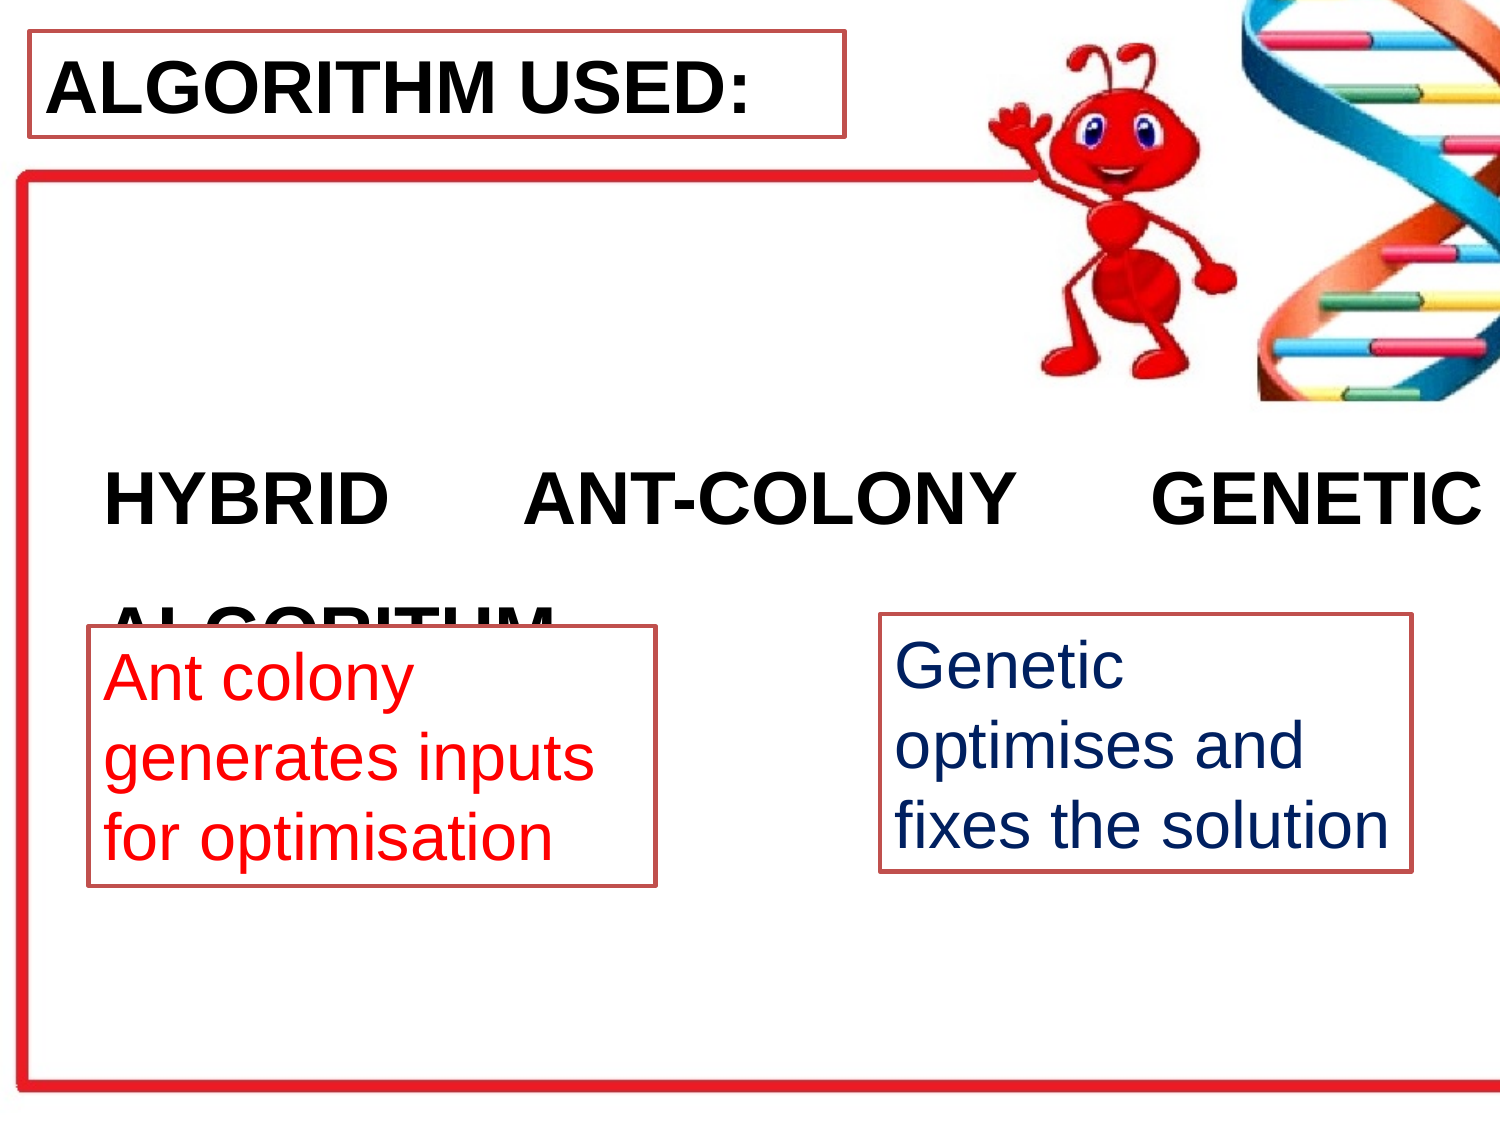

ALGORITHM USED:
#
HYBRID ANT-COLONY GENETIC ALGORITHM
Genetic optimises and fixes the solution
Ant colony generates inputs for optimisation